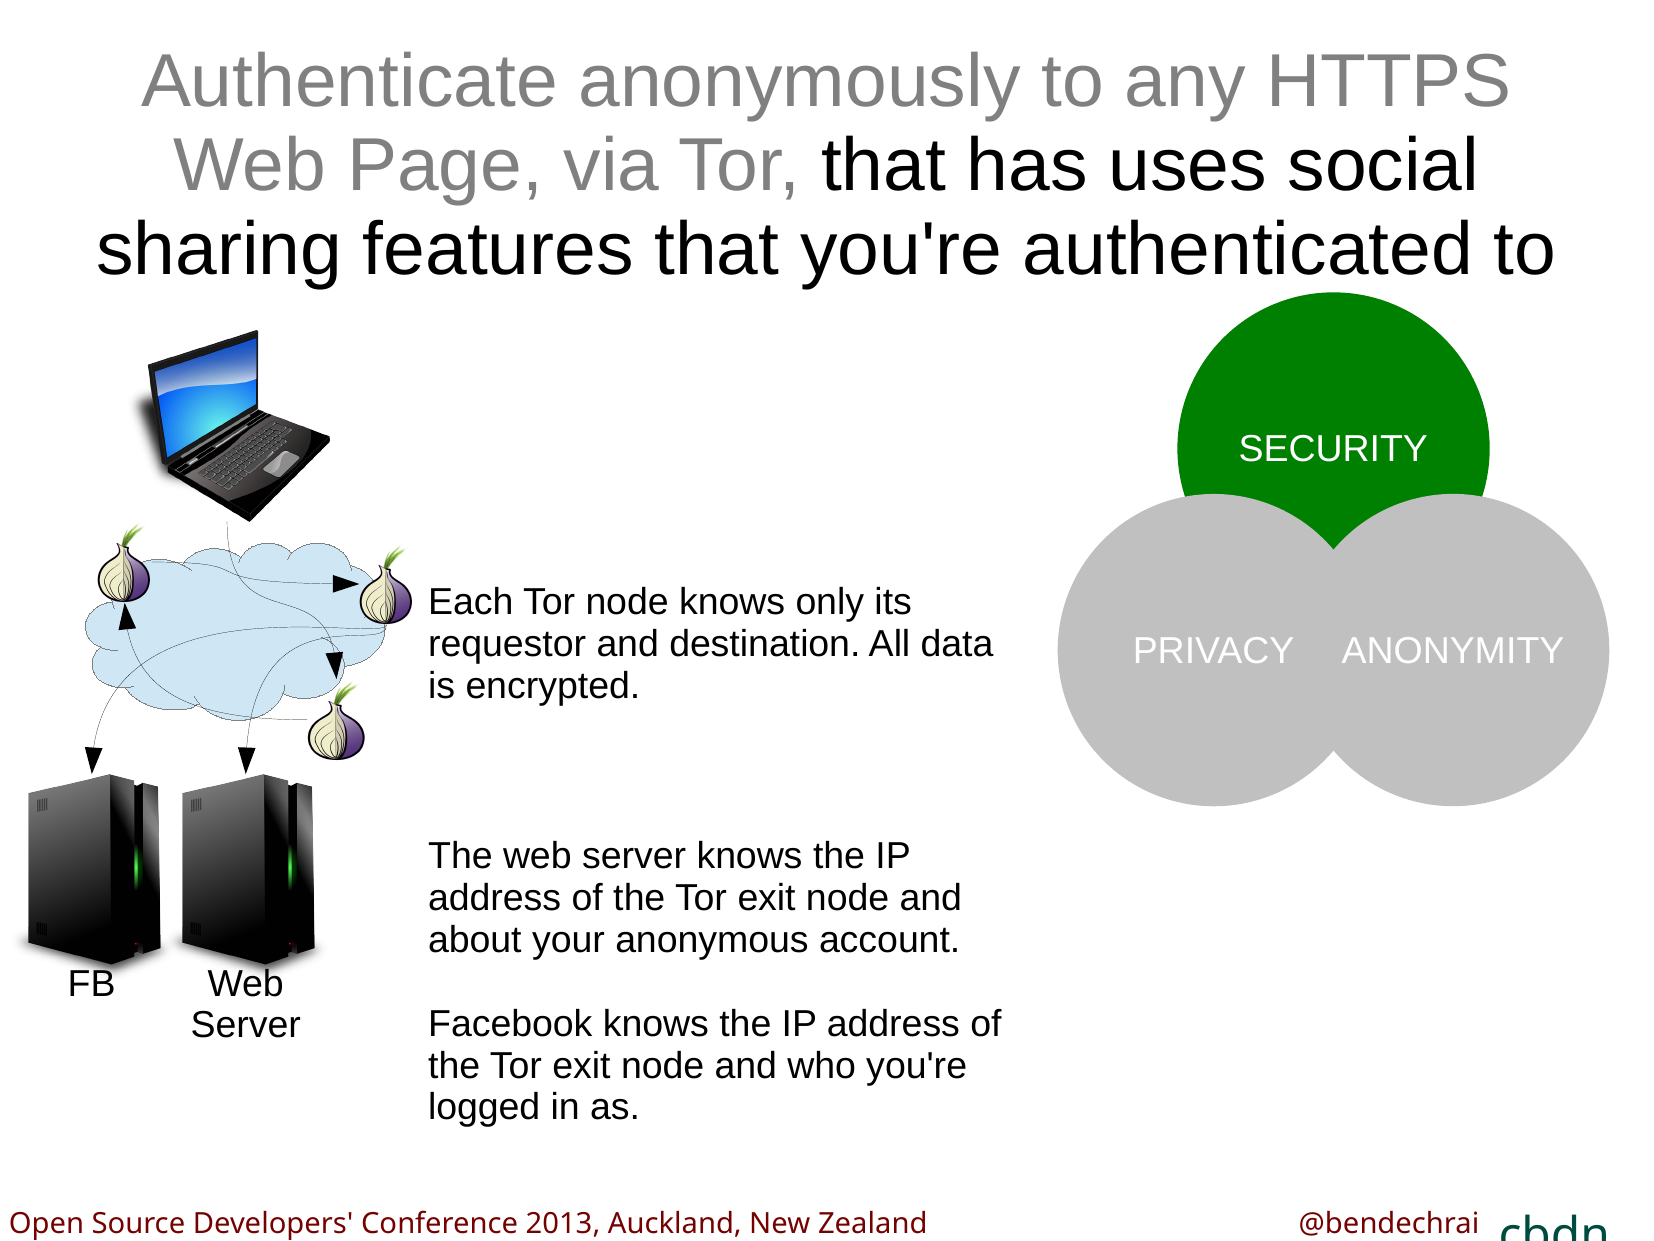

# Authenticate anonymously to any HTTPS Web Page, via Tor, that has uses social sharing features that you're authenticated to
SECURITY
ANONYMITY
PRIVACY
FB
Web
Server
Each Tor node knows only its requestor and destination. All data is encrypted.
The web server knows the IP address of the Tor exit node and about your anonymous account.
Facebook knows the IP address of the Tor exit node and who you're logged in as.
cbdn
Open Source Developers' Conference 2013, Auckland, New Zealand
@bendechrai